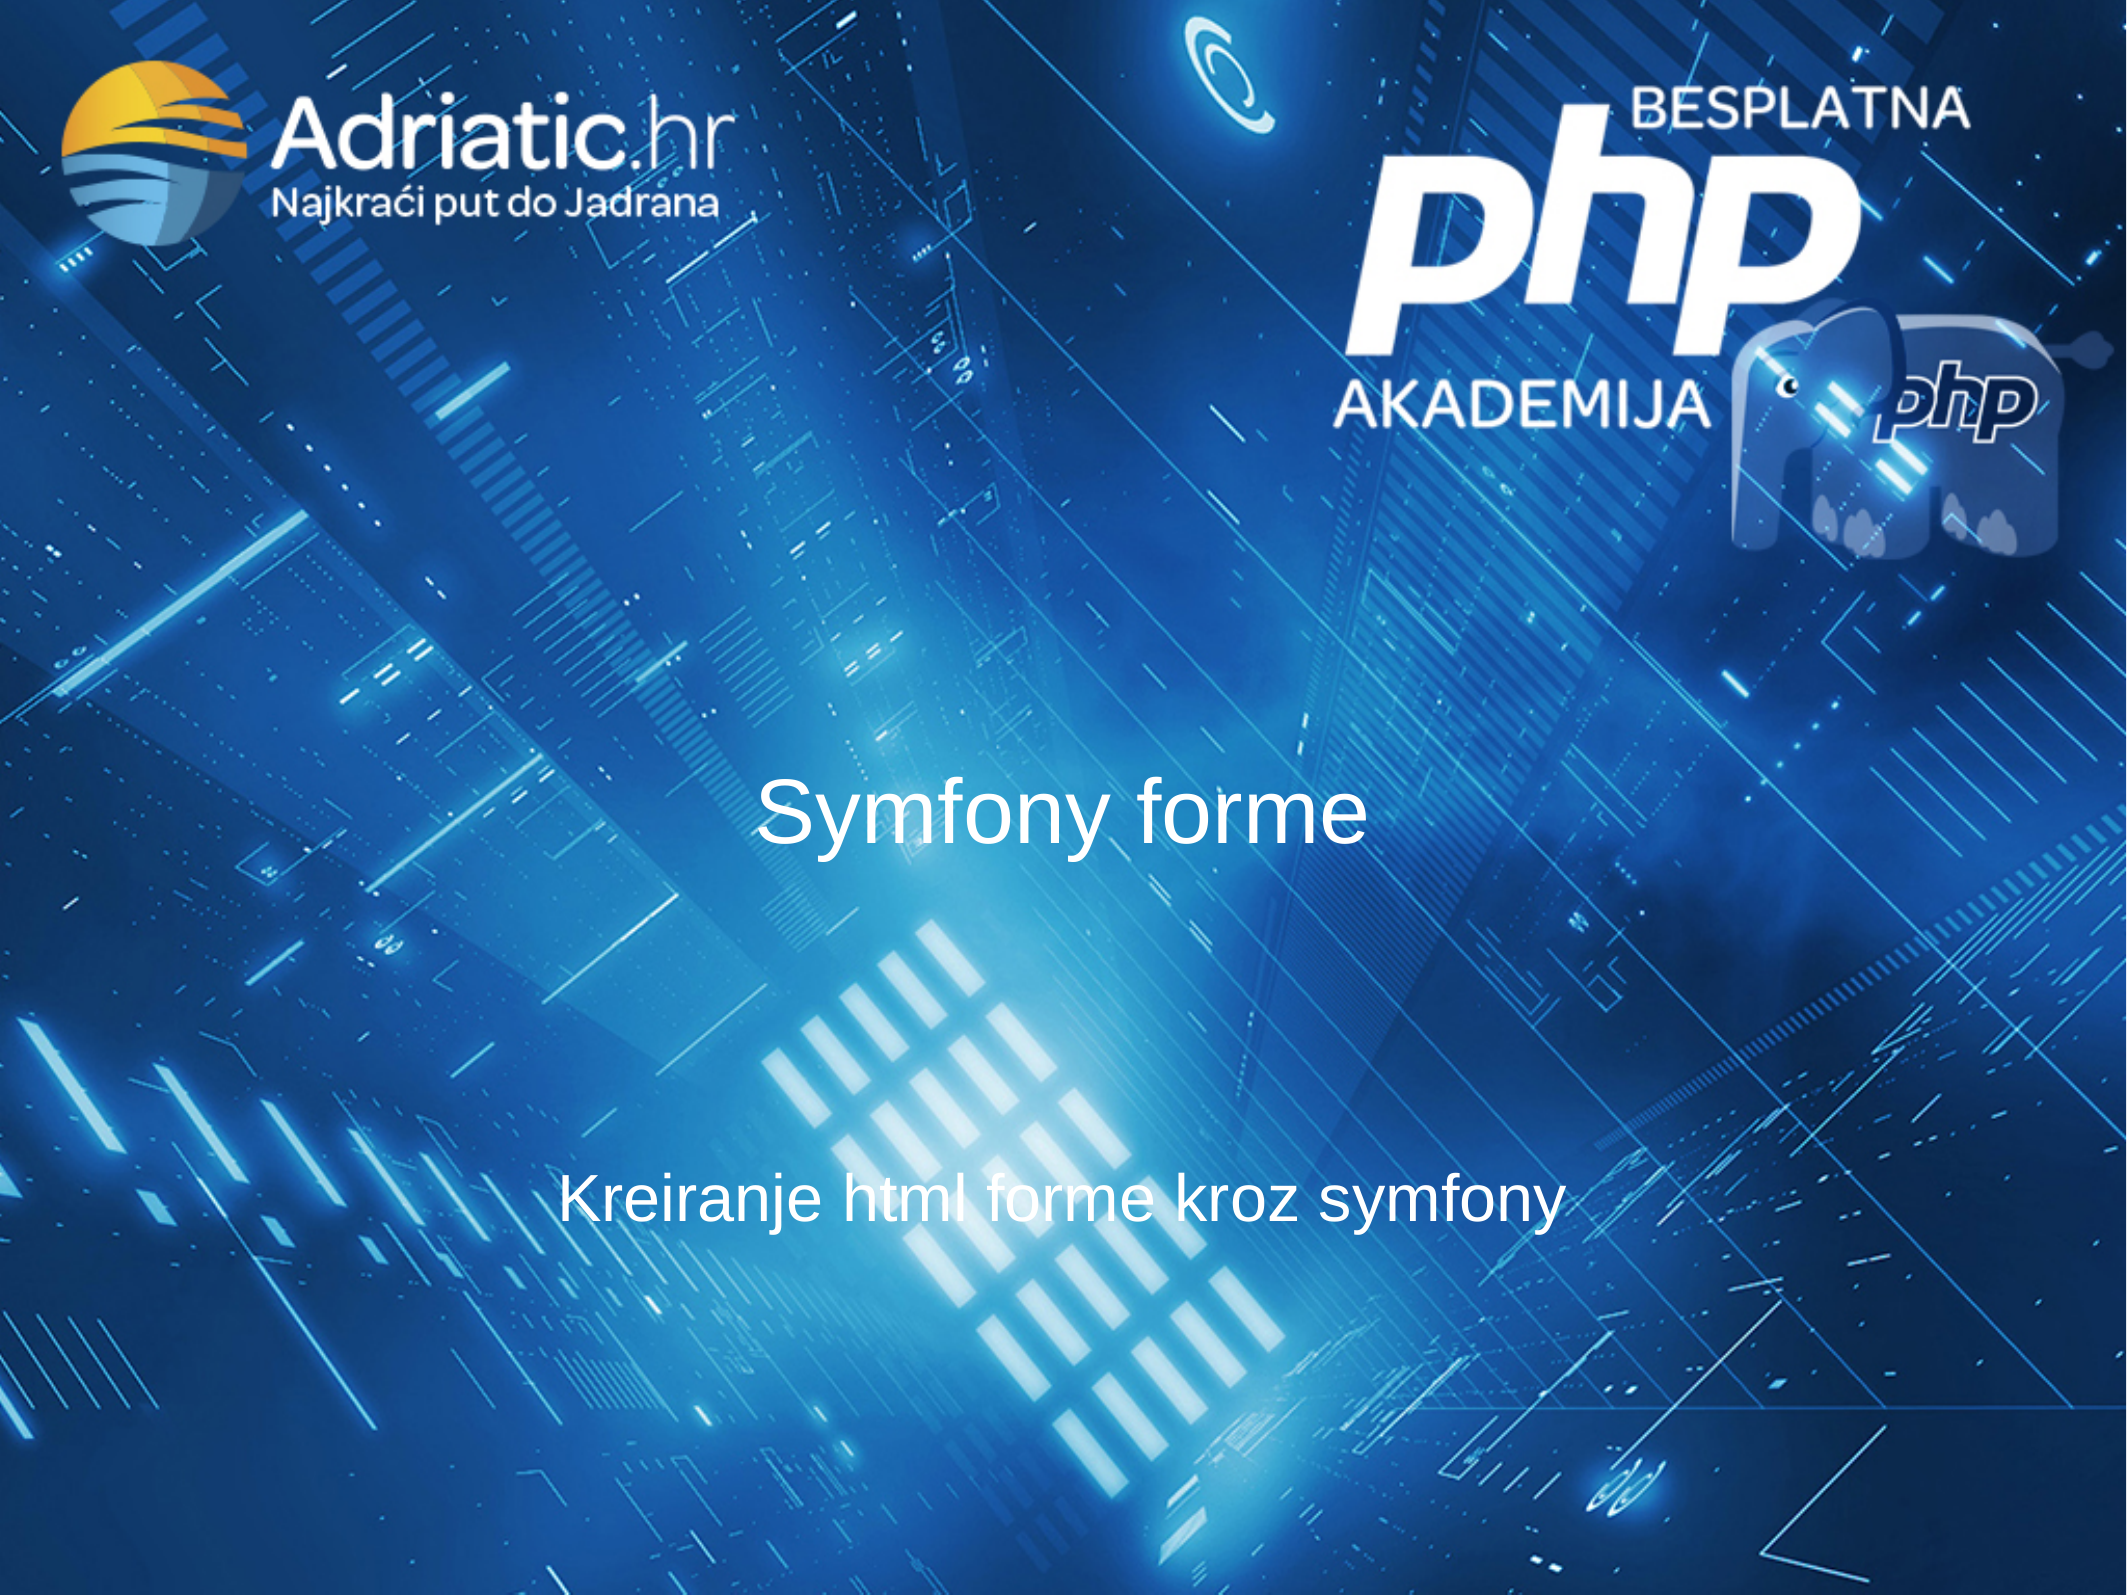

# Symfony forme
Kreiranje html forme kroz symfony